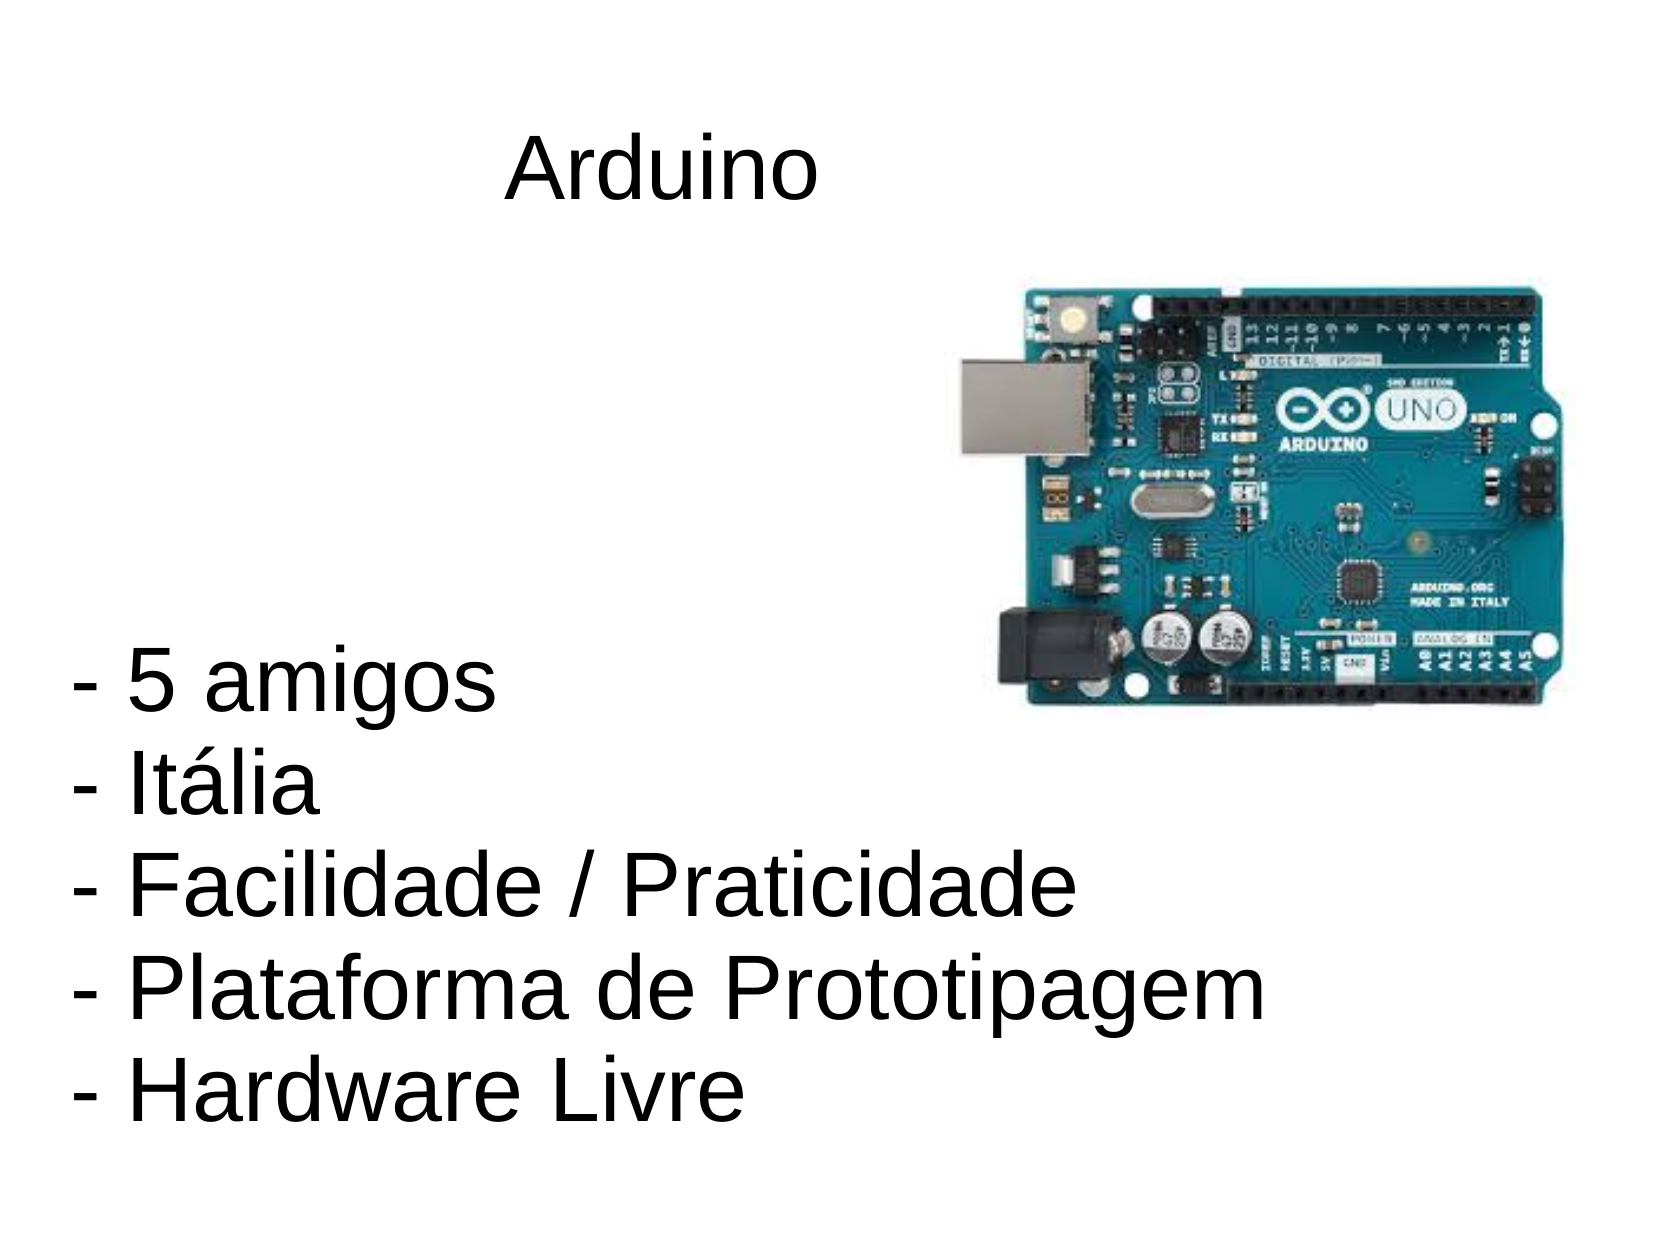

# Arduino - 5 amigos - Itália - Facilidade / Praticidade - Plataforma de Prototipagem - Hardware Livre